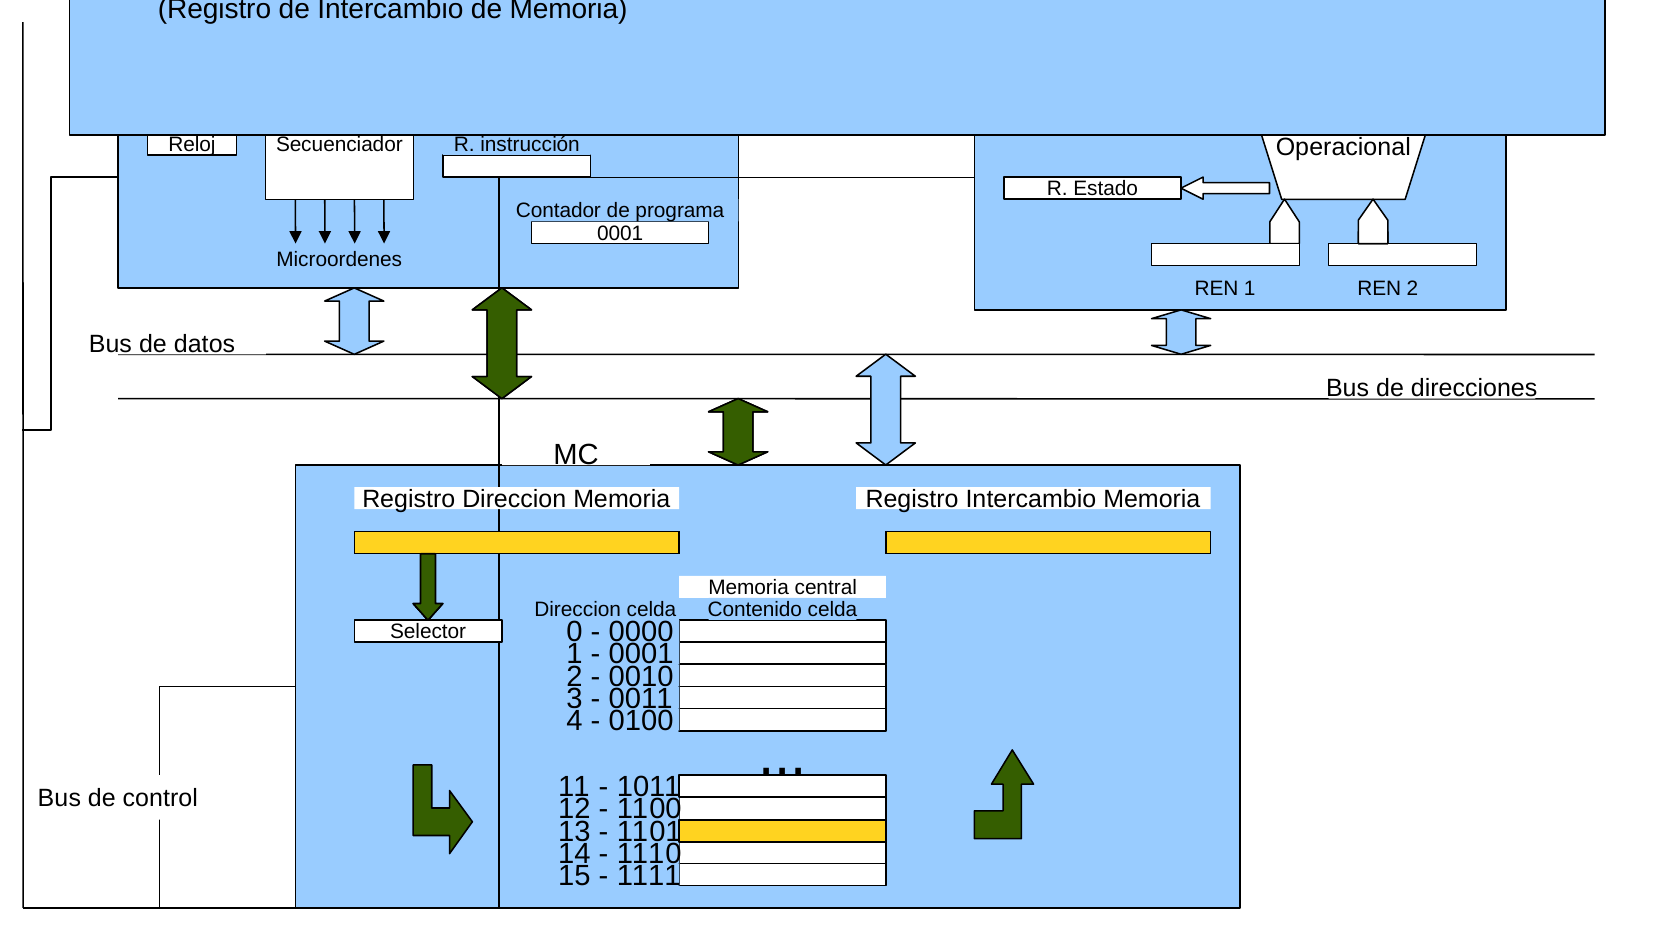

FASE DE EJECUCIÓN
		1) Se transfiere la instrucción del primer operando desde el registro de instrucción
 al RDM (Registro Dirección de Memoria)
		2) El selector extrae de la memoria dicho dato depositándolo en el RIM
	(Registro de Intercambio de Memoria)
UAL
UC
Acumulador
Circuito
Operacional
Secuenciador
Decodificador
Reloj
R. instrucción
R. Estado
Contador de programa
0001
Microordenes
REN 1
REN 2
Bus de datos
Bus de direcciones
MC
Registro Direccion Memoria
Registro Intercambio Memoria
Memoria central
Direccion celda
Contenido celda
0 - 0000
Selector
1 - 0001
2 - 0010
3 - 0011
4 - 0100
...
11 - 1011
Bus de control
12 - 1100
13 - 1101
14 - 1110
15 - 1111